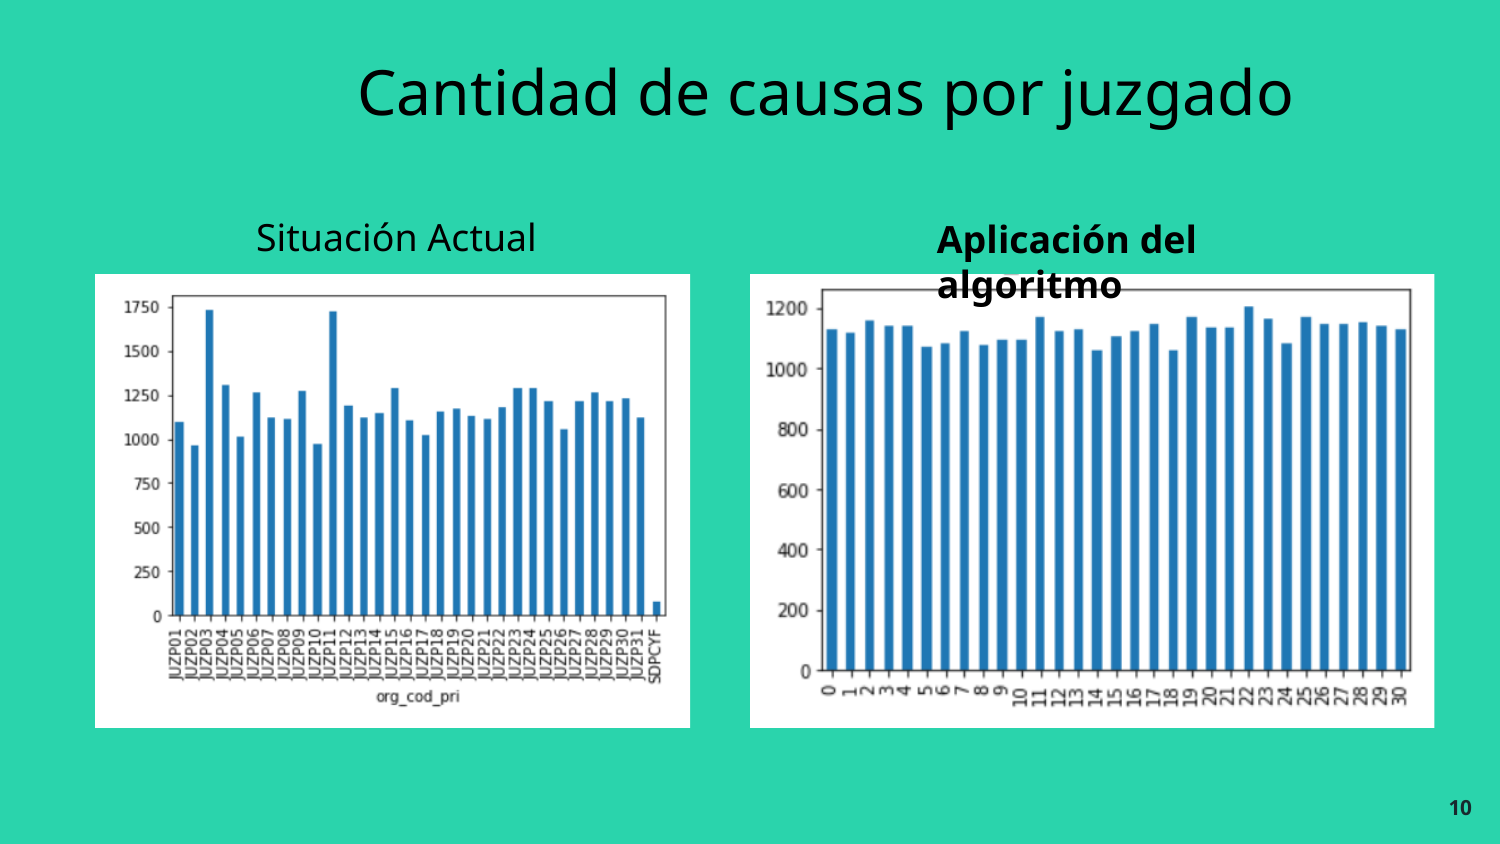

Cantidad de causas por juzgado
Situación Actual
Aplicación del algoritmo